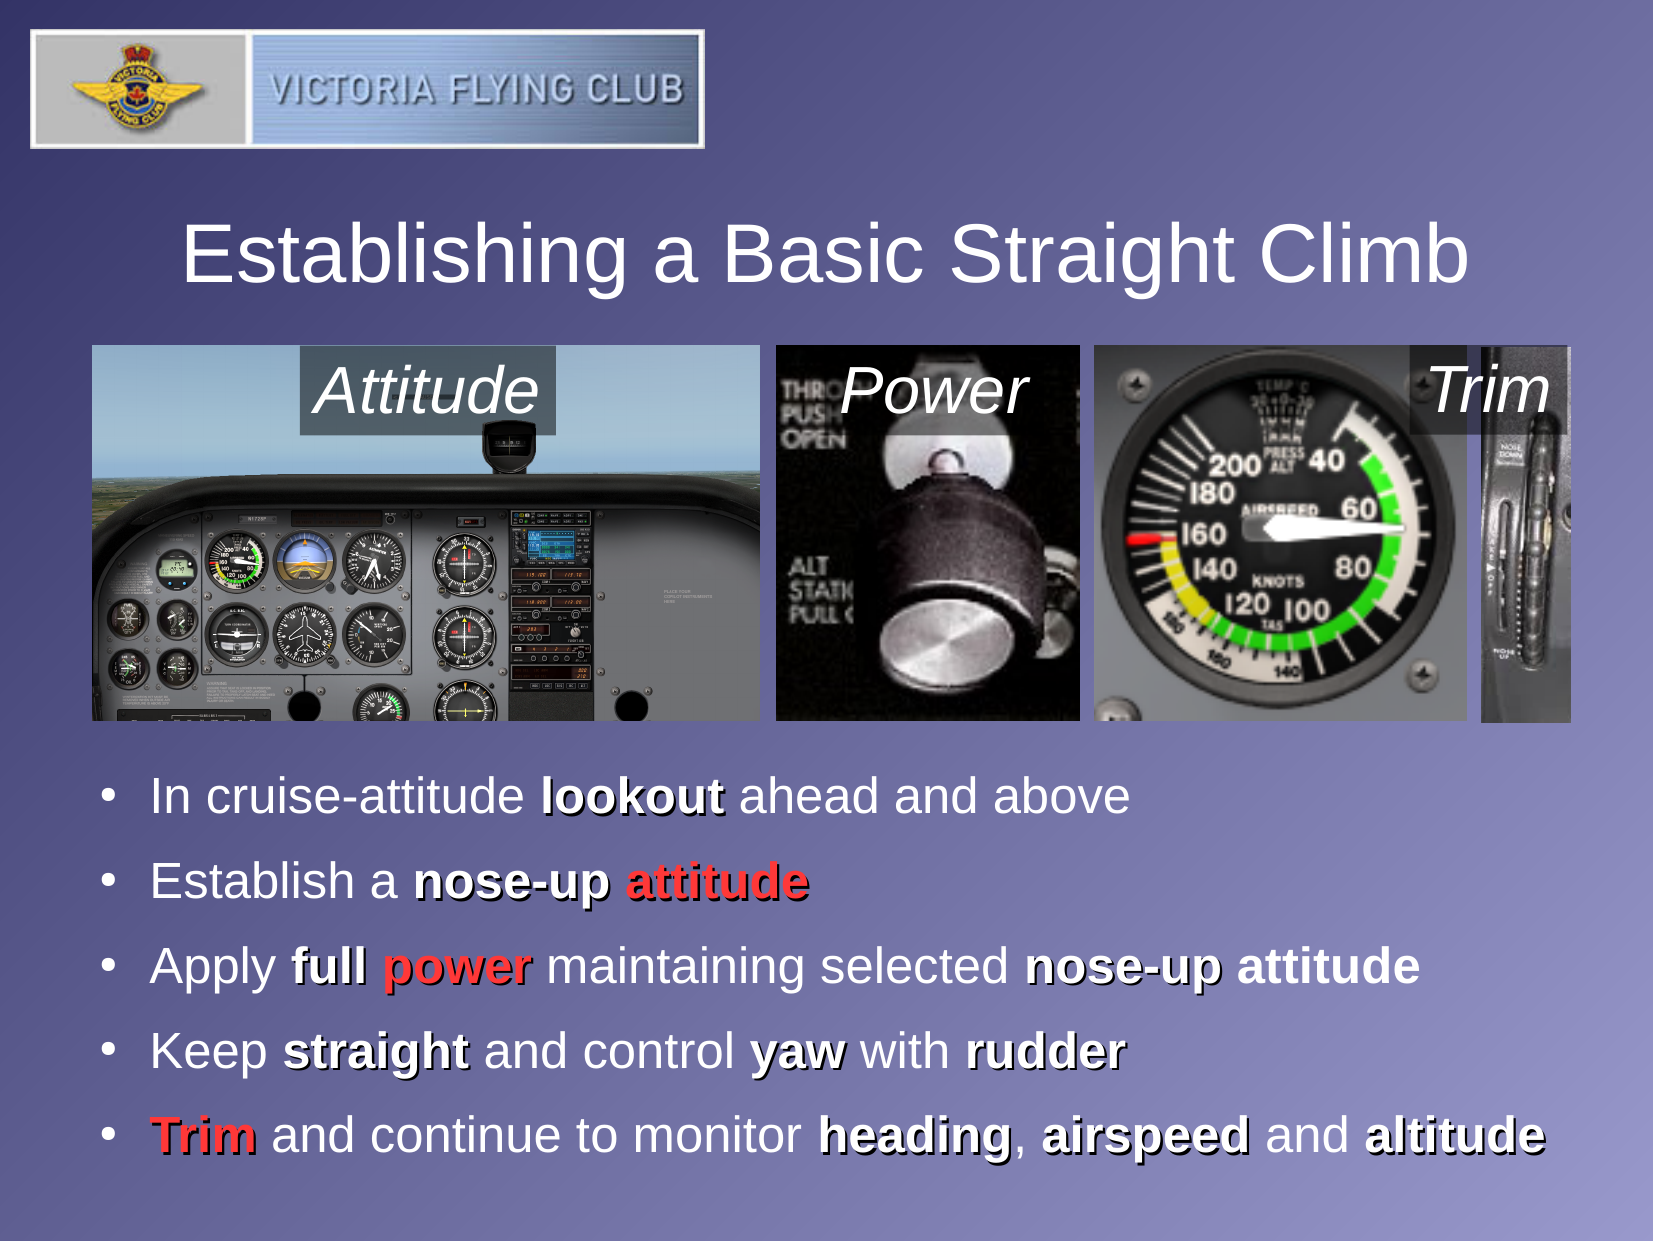

# Establishing a Basic Straight Climb
Trim
Attitude
Power
In cruise-attitude lookout ahead and above
Establish a nose-up attitude
Apply full power maintaining selected nose-up attitude
Keep straight and control yaw with rudder
Trim and continue to monitor heading, airspeed and altitude